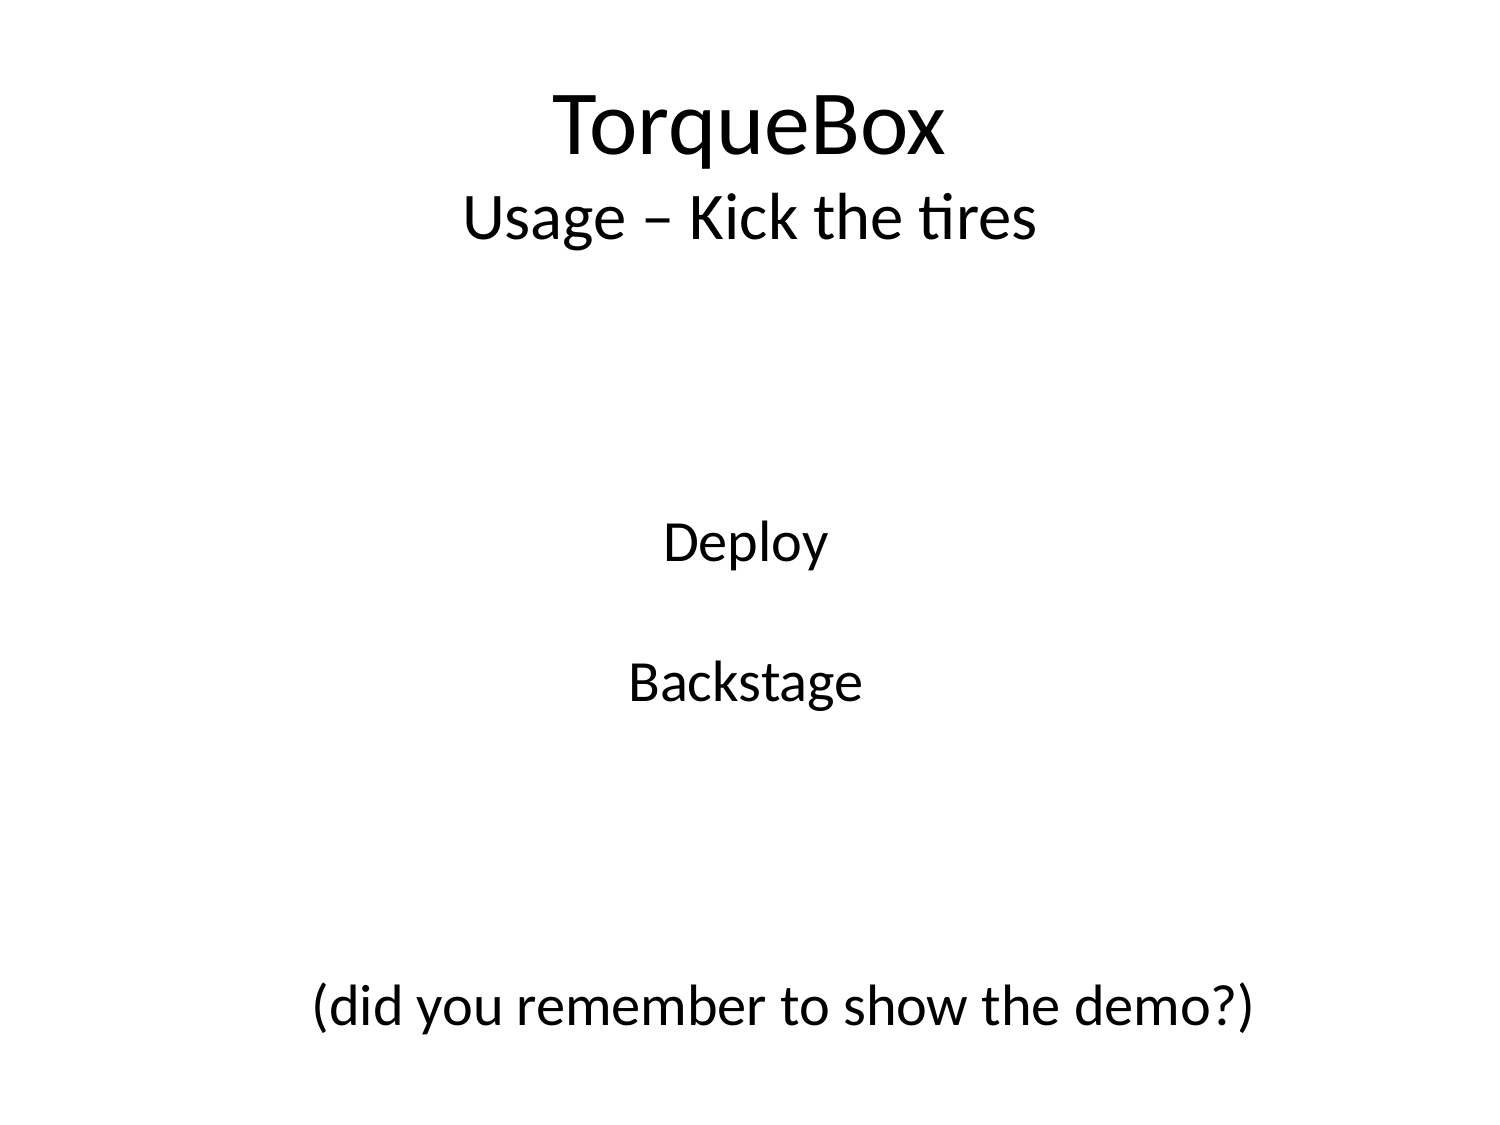

# TorqueBox Usage – Kick the tires
Deploy
Backstage
(did you remember to show the demo?)